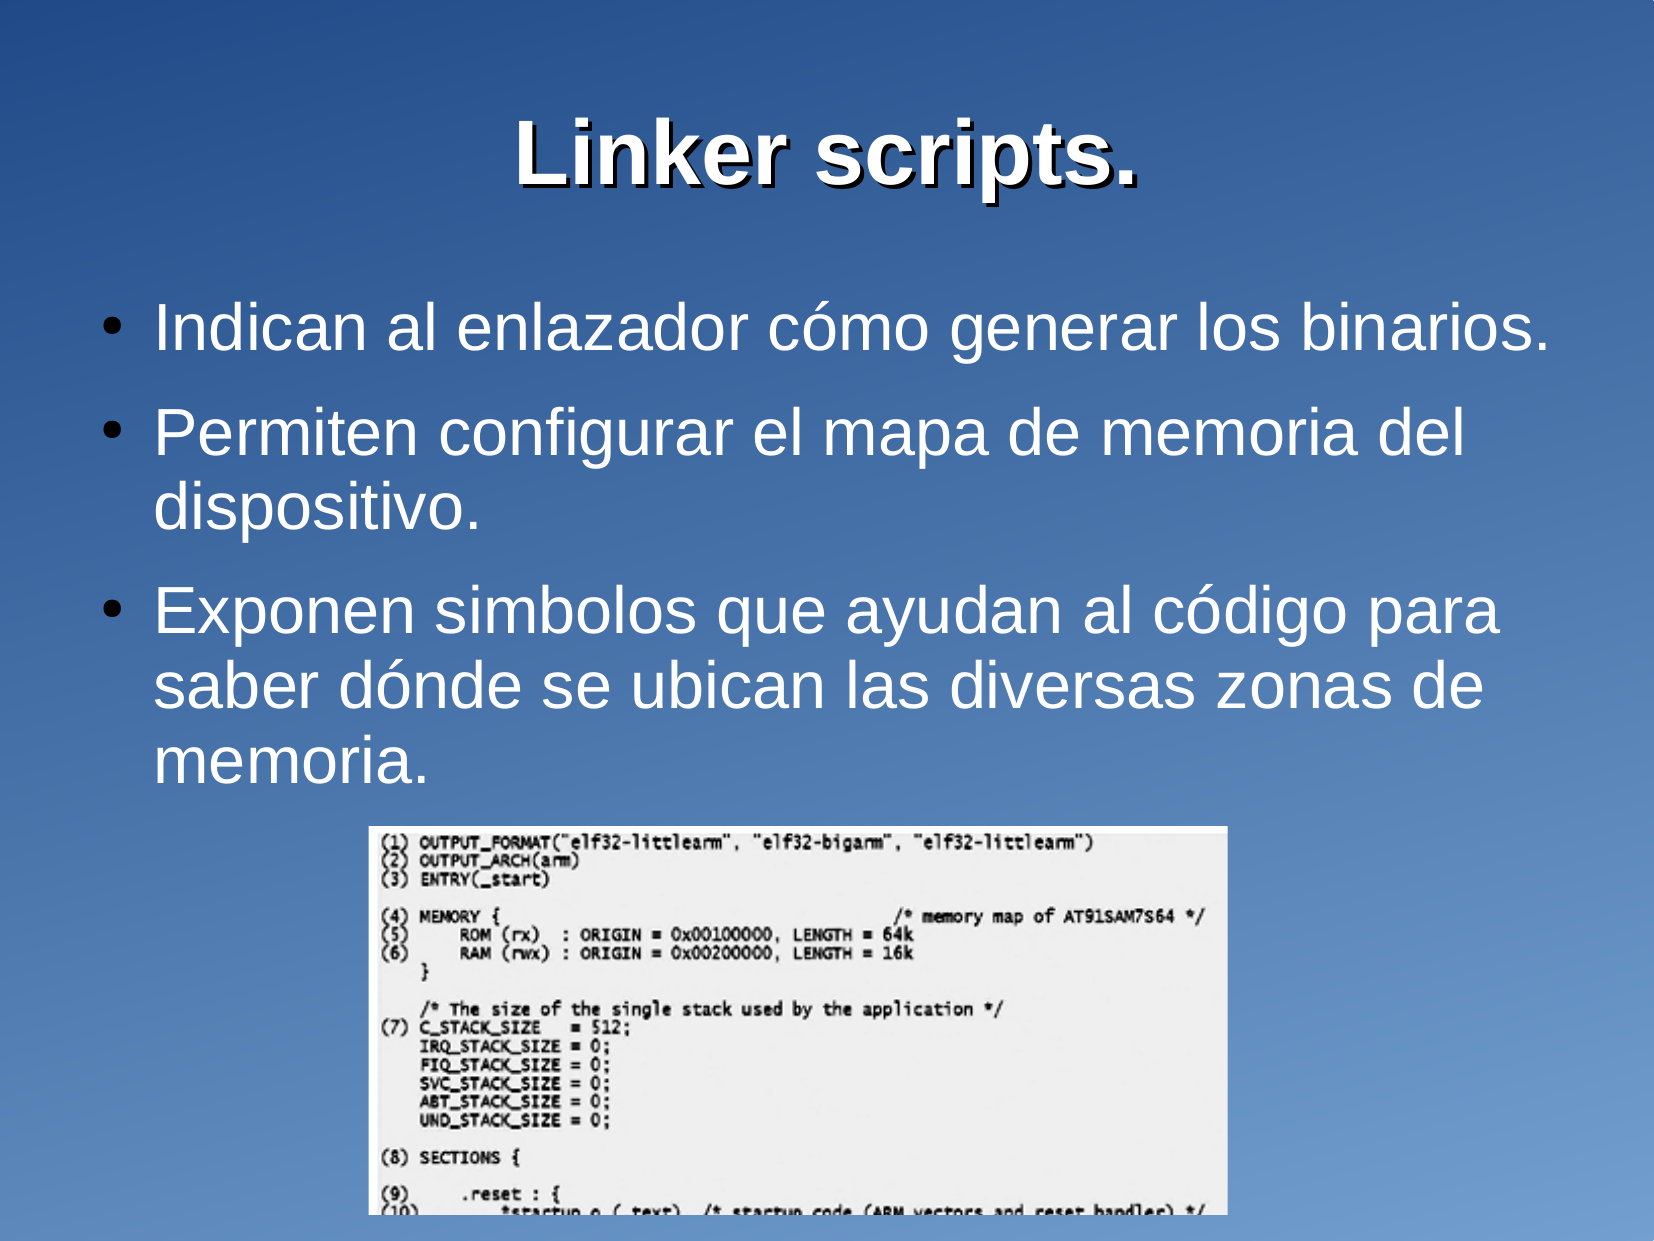

# Linker scripts.
Indican al enlazador cómo generar los binarios.
Permiten configurar el mapa de memoria del dispositivo.
Exponen simbolos que ayudan al código para saber dónde se ubican las diversas zonas de memoria.